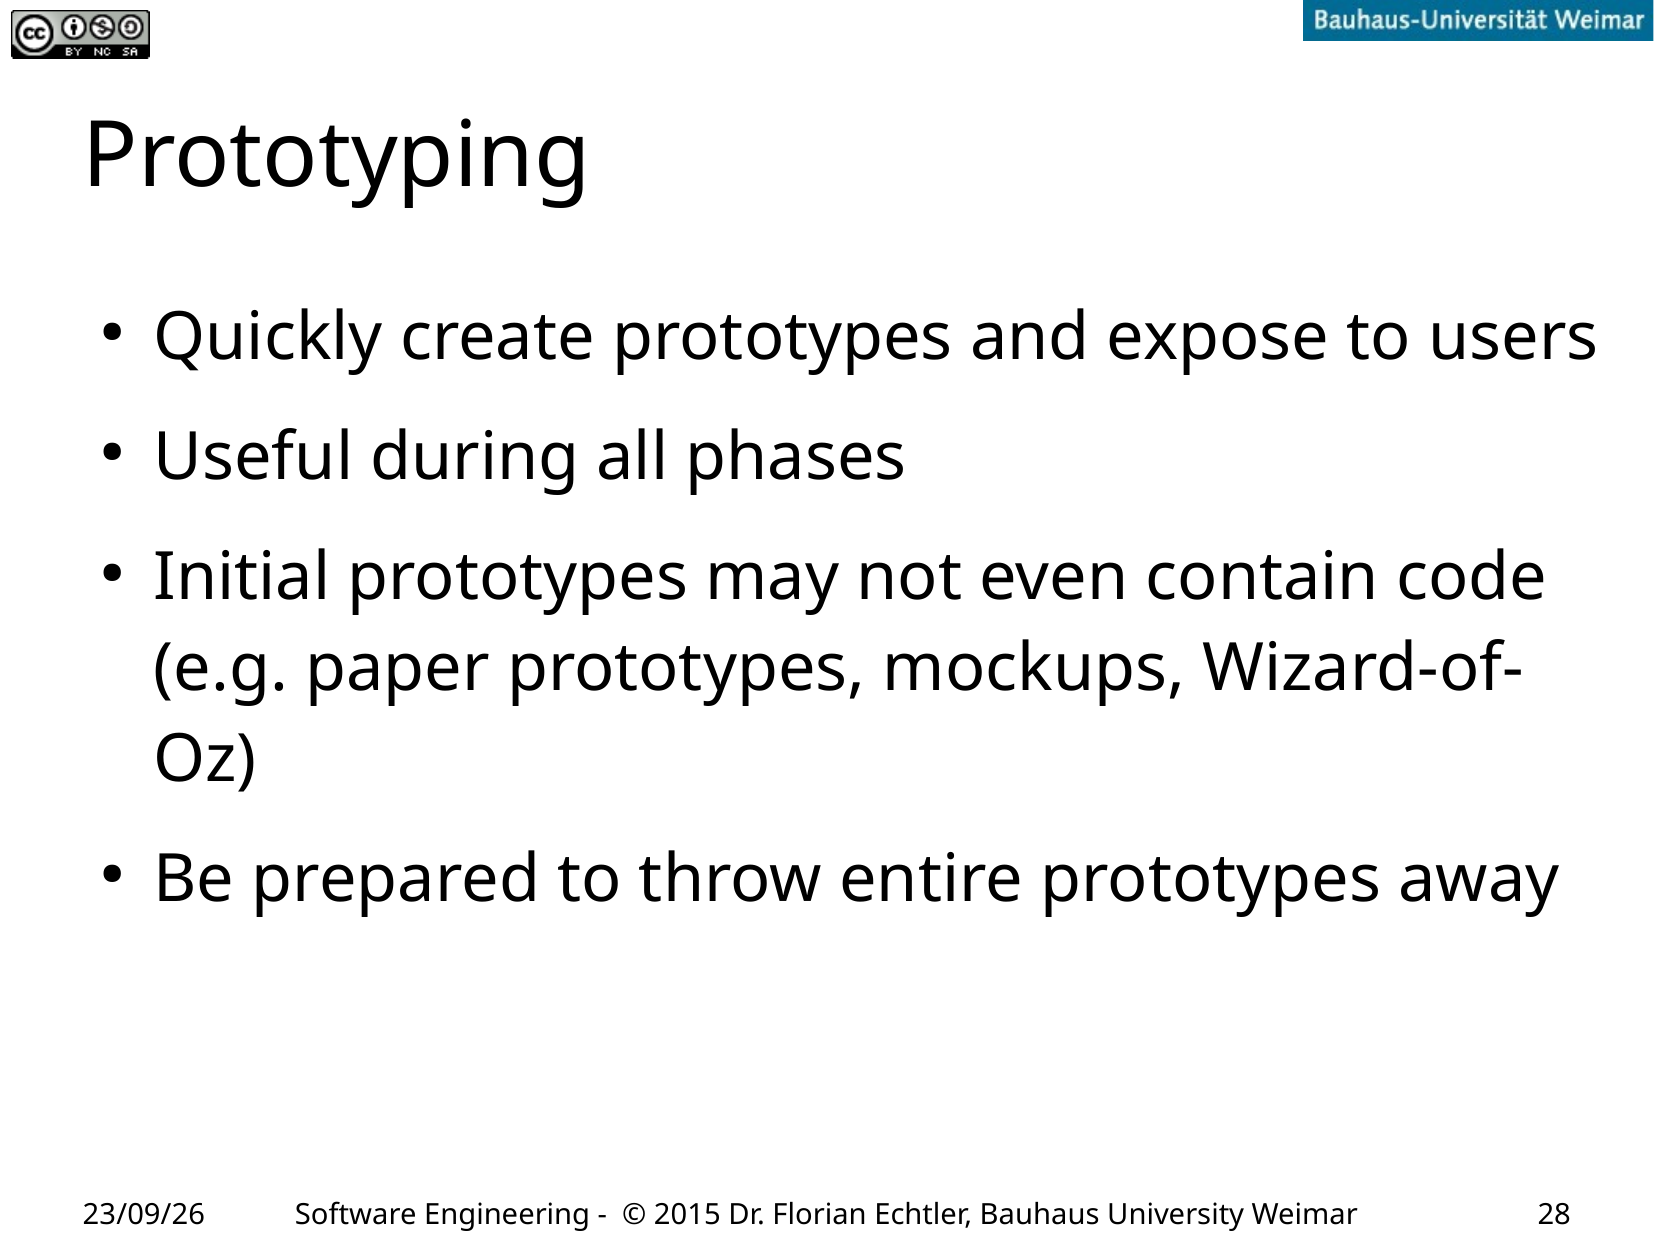

# Prototyping
Quickly create prototypes and expose to users
Useful during all phases
Initial prototypes may not even contain code (e.g. paper prototypes, mockups, Wizard-of-Oz)
Be prepared to throw entire prototypes away
Software Engineering - © 2015 Dr. Florian Echtler, Bauhaus University Weimar
28